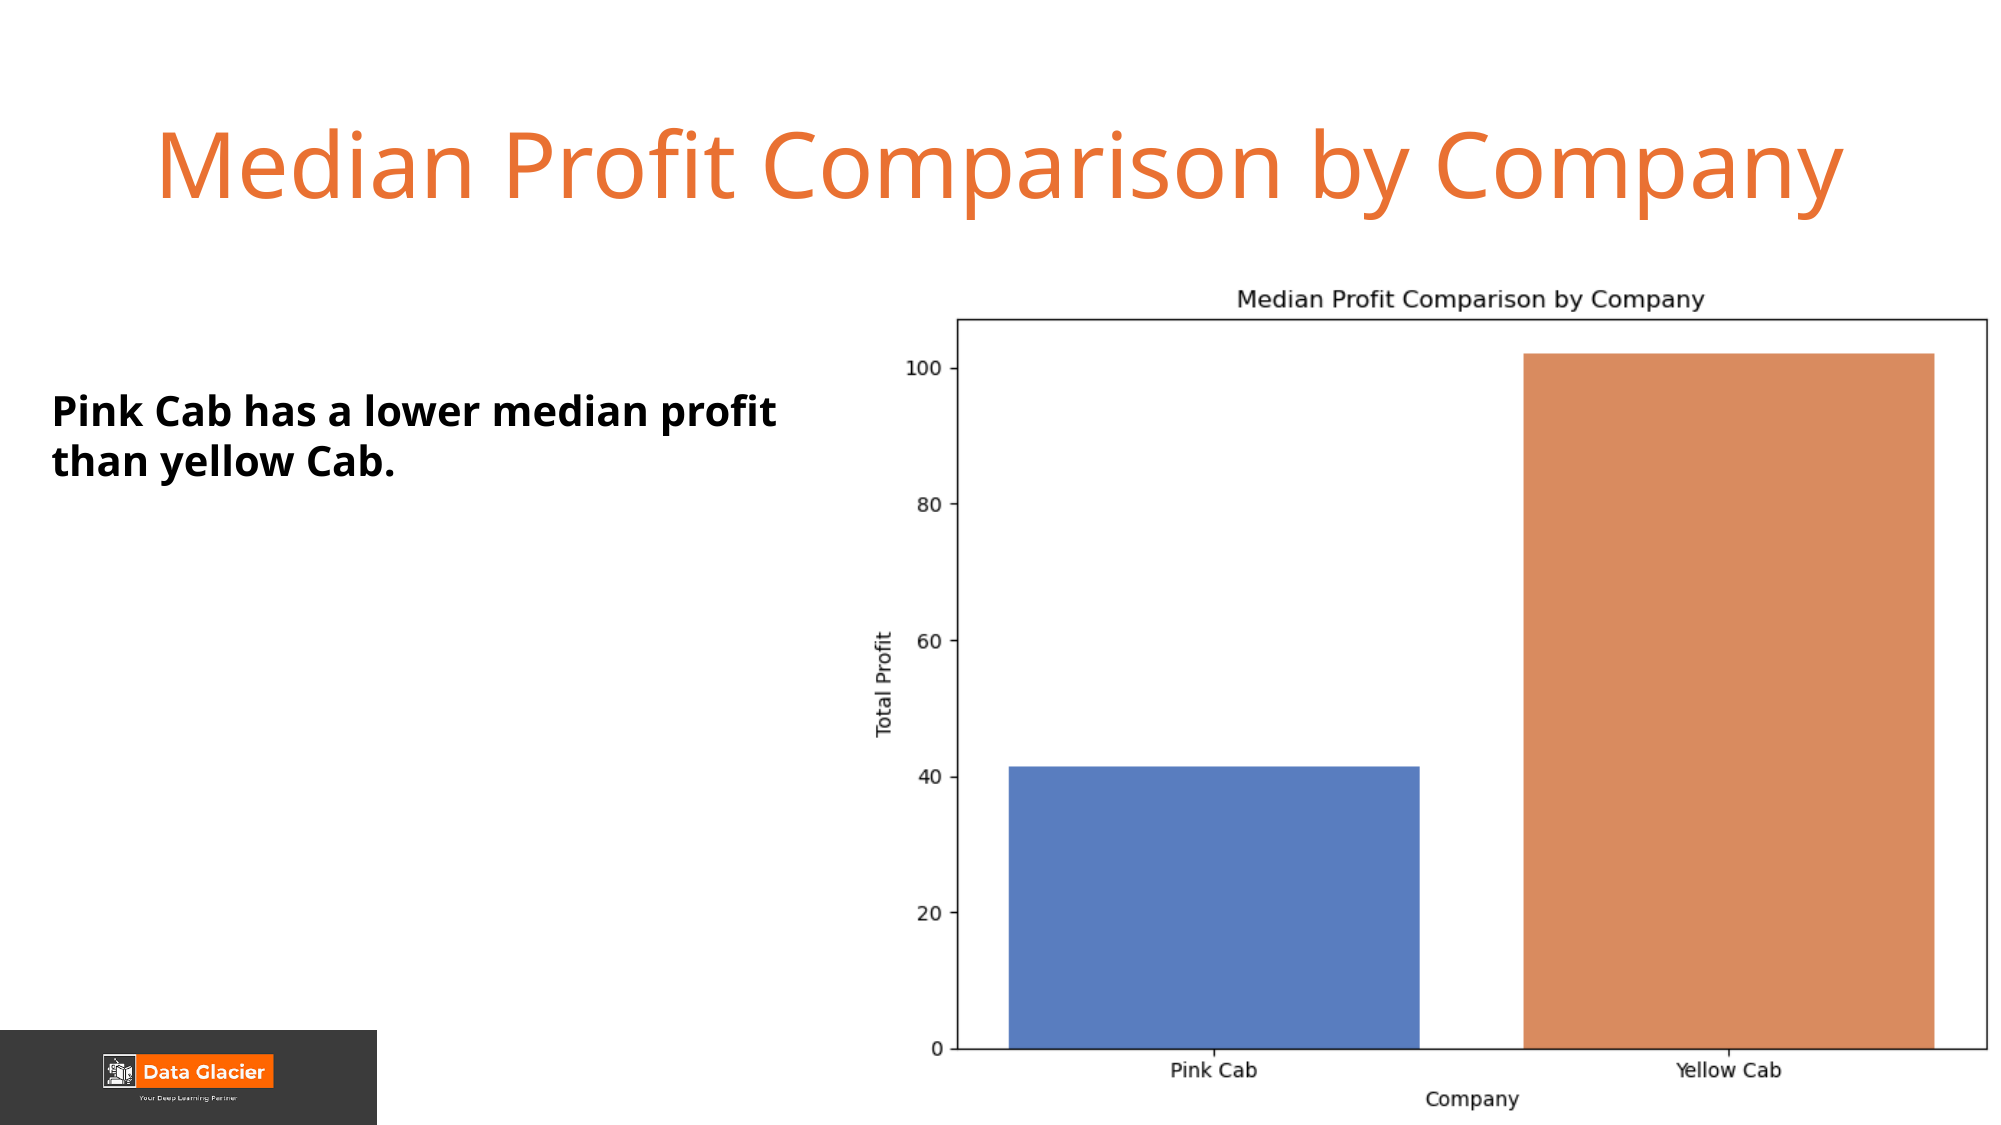

# Median Profit Comparison by Company
Pink Cab has a lower median profit than yellow Cab.